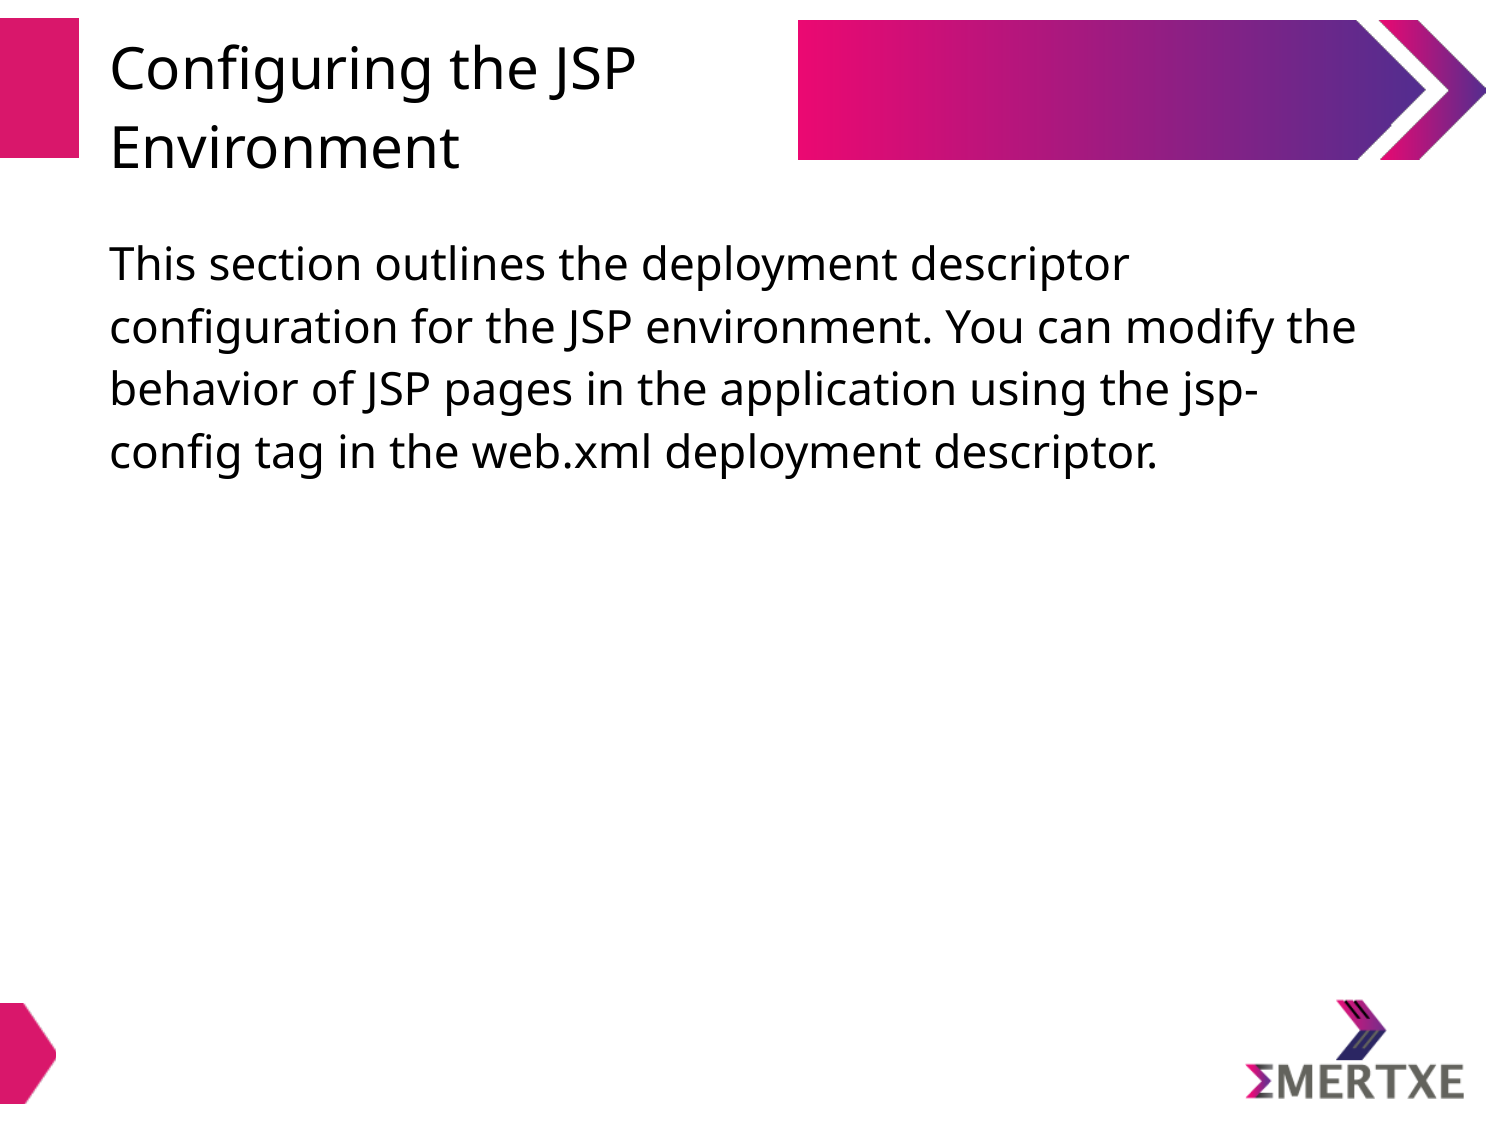

Configuring the JSP Environment
This section outlines the deployment descriptor configuration for the JSP environment. You can modify the behavior of JSP pages in the application using the jsp-config tag in the web.xml deployment descriptor.